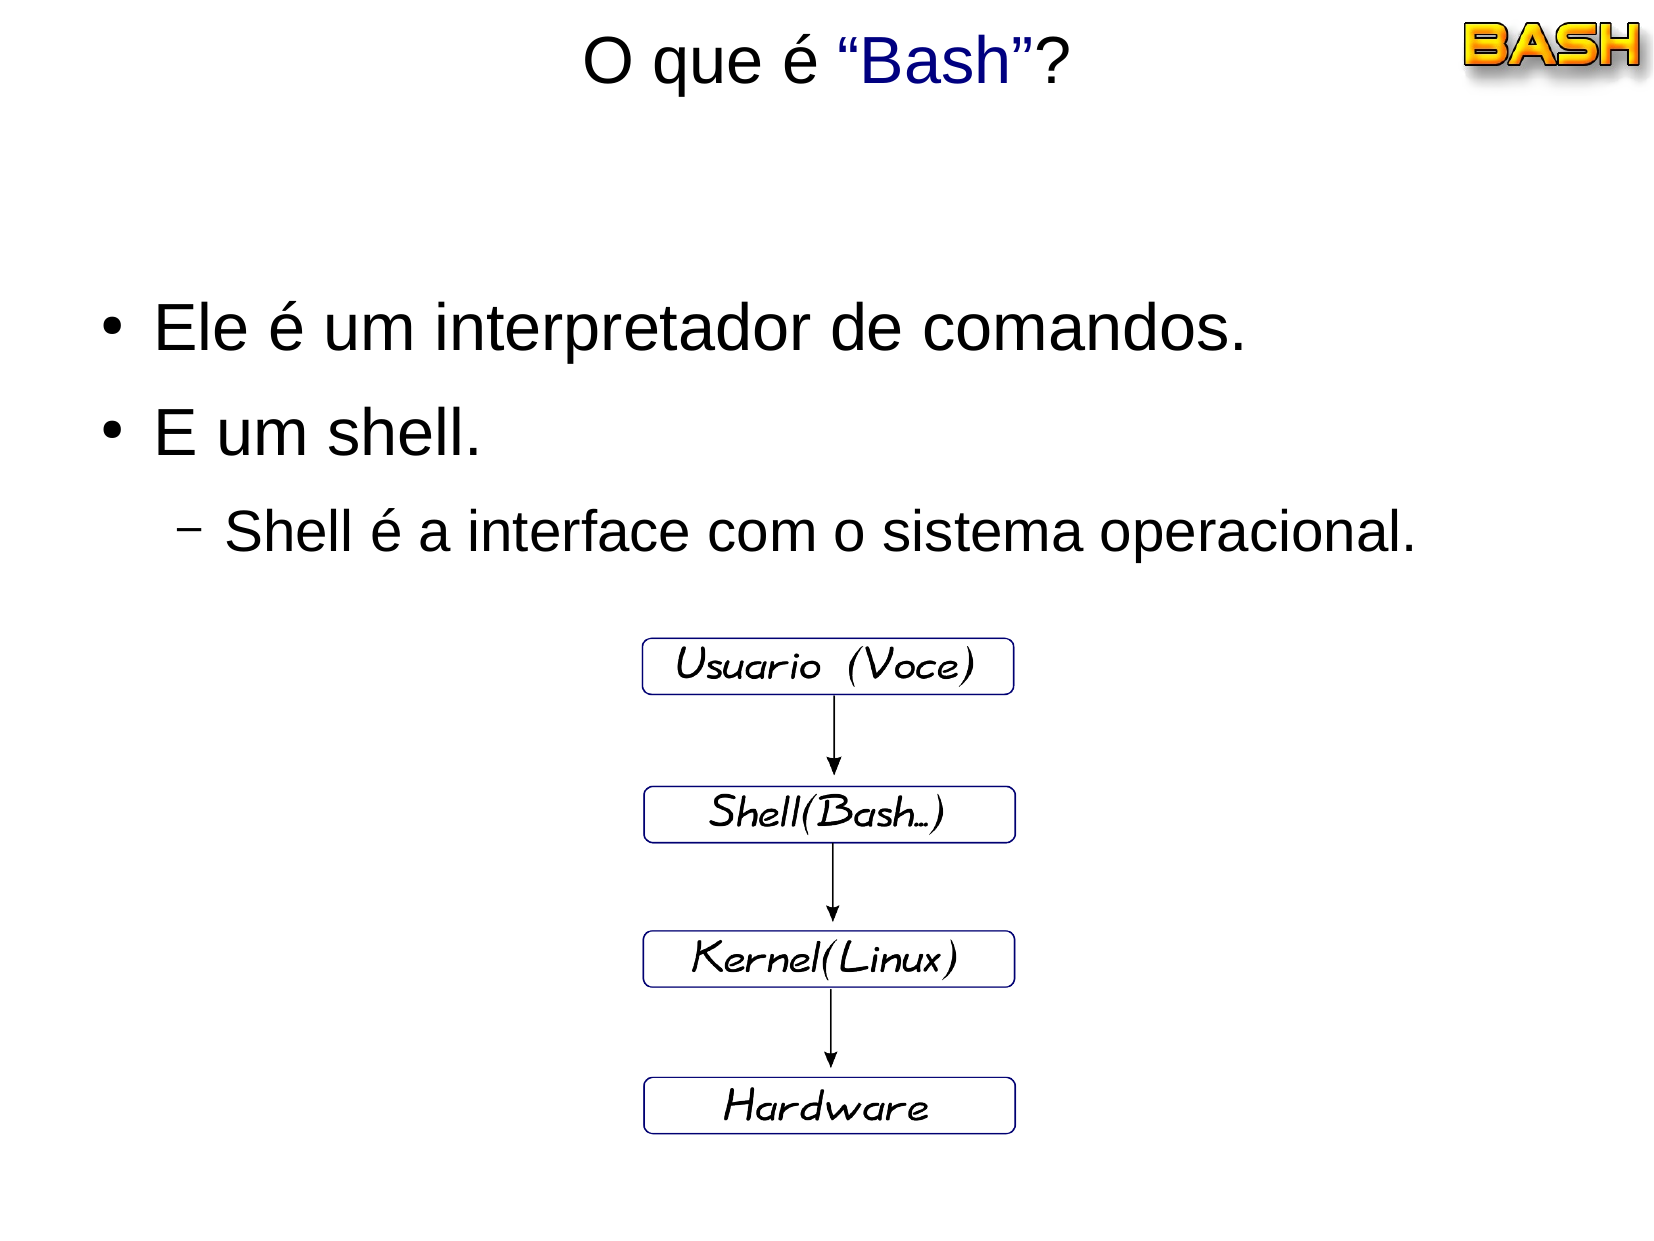

# O que é “Bash”?
Ele é um interpretador de comandos.
E um shell.
Shell é a interface com o sistema operacional.